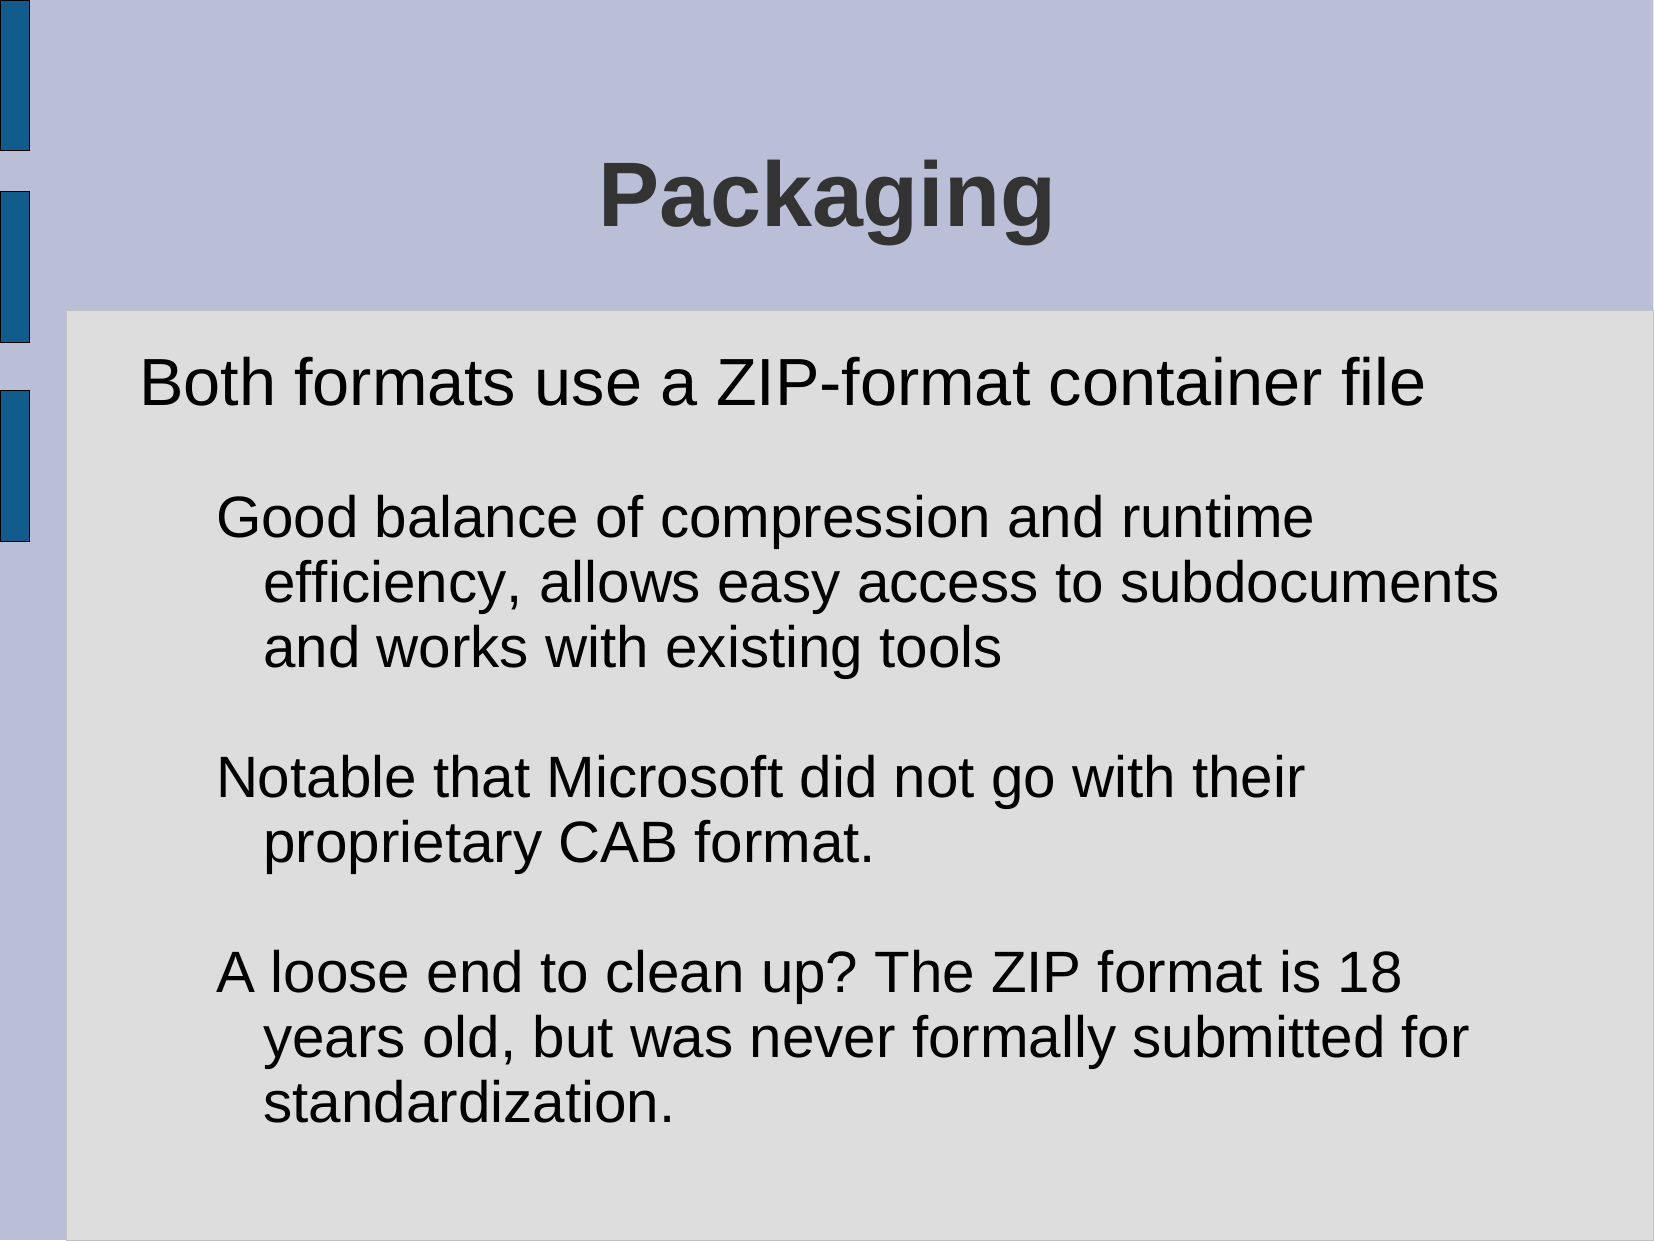

# Packaging
Both formats use a ZIP-format container file
Good balance of compression and runtime efficiency, allows easy access to subdocuments and works with existing tools
Notable that Microsoft did not go with their proprietary CAB format.
A loose end to clean up? The ZIP format is 18 years old, but was never formally submitted for standardization.